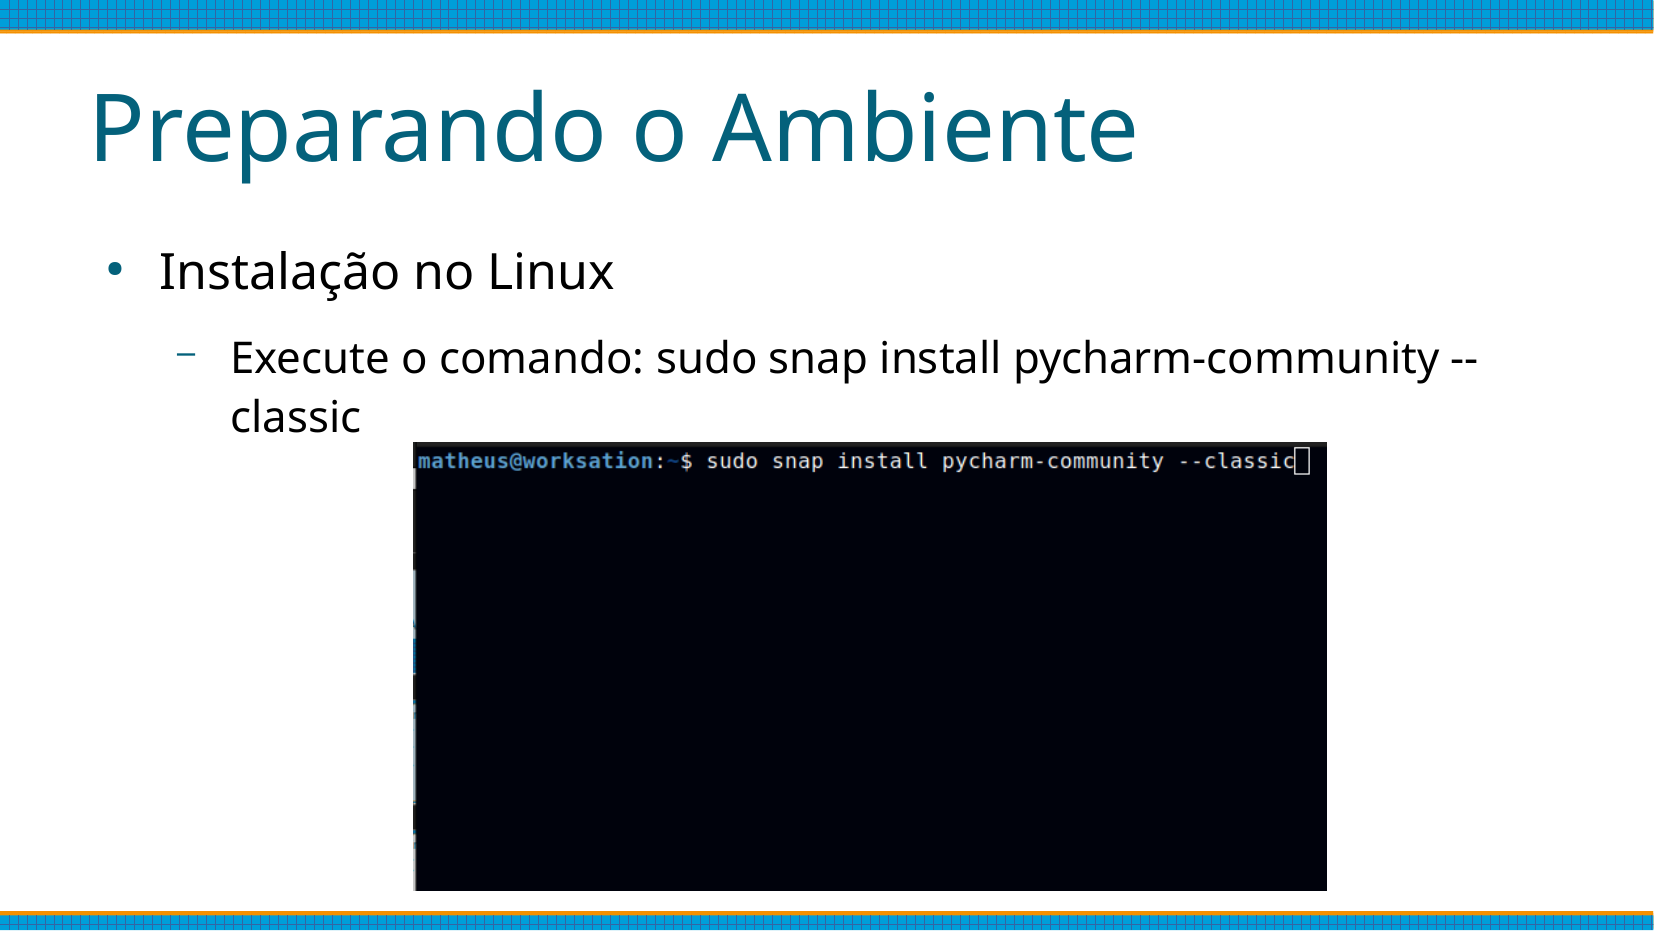

# Preparando o Ambiente
Instalação no Linux
Execute o comando: sudo snap install pycharm-community --classic